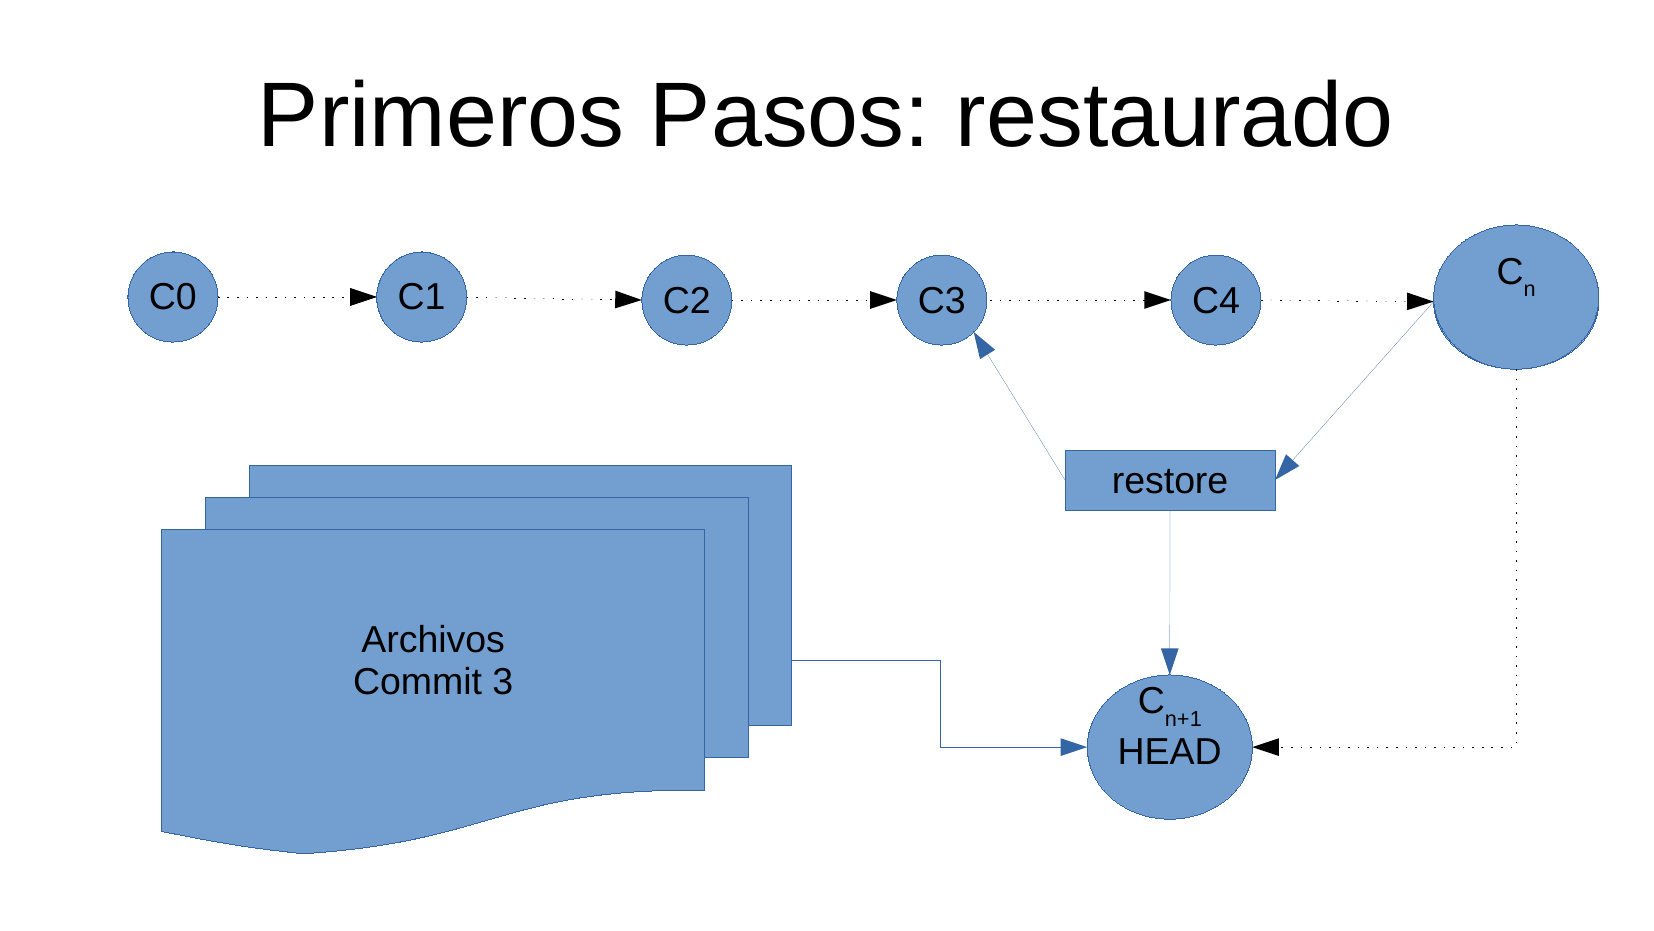

# Primeros Pasos: restaurado
Cn
Cn
HEAD
C0
C1
C0
C1
C2
C3
C4
restore
Archivos
Commit 3
Cn+1
HEAD